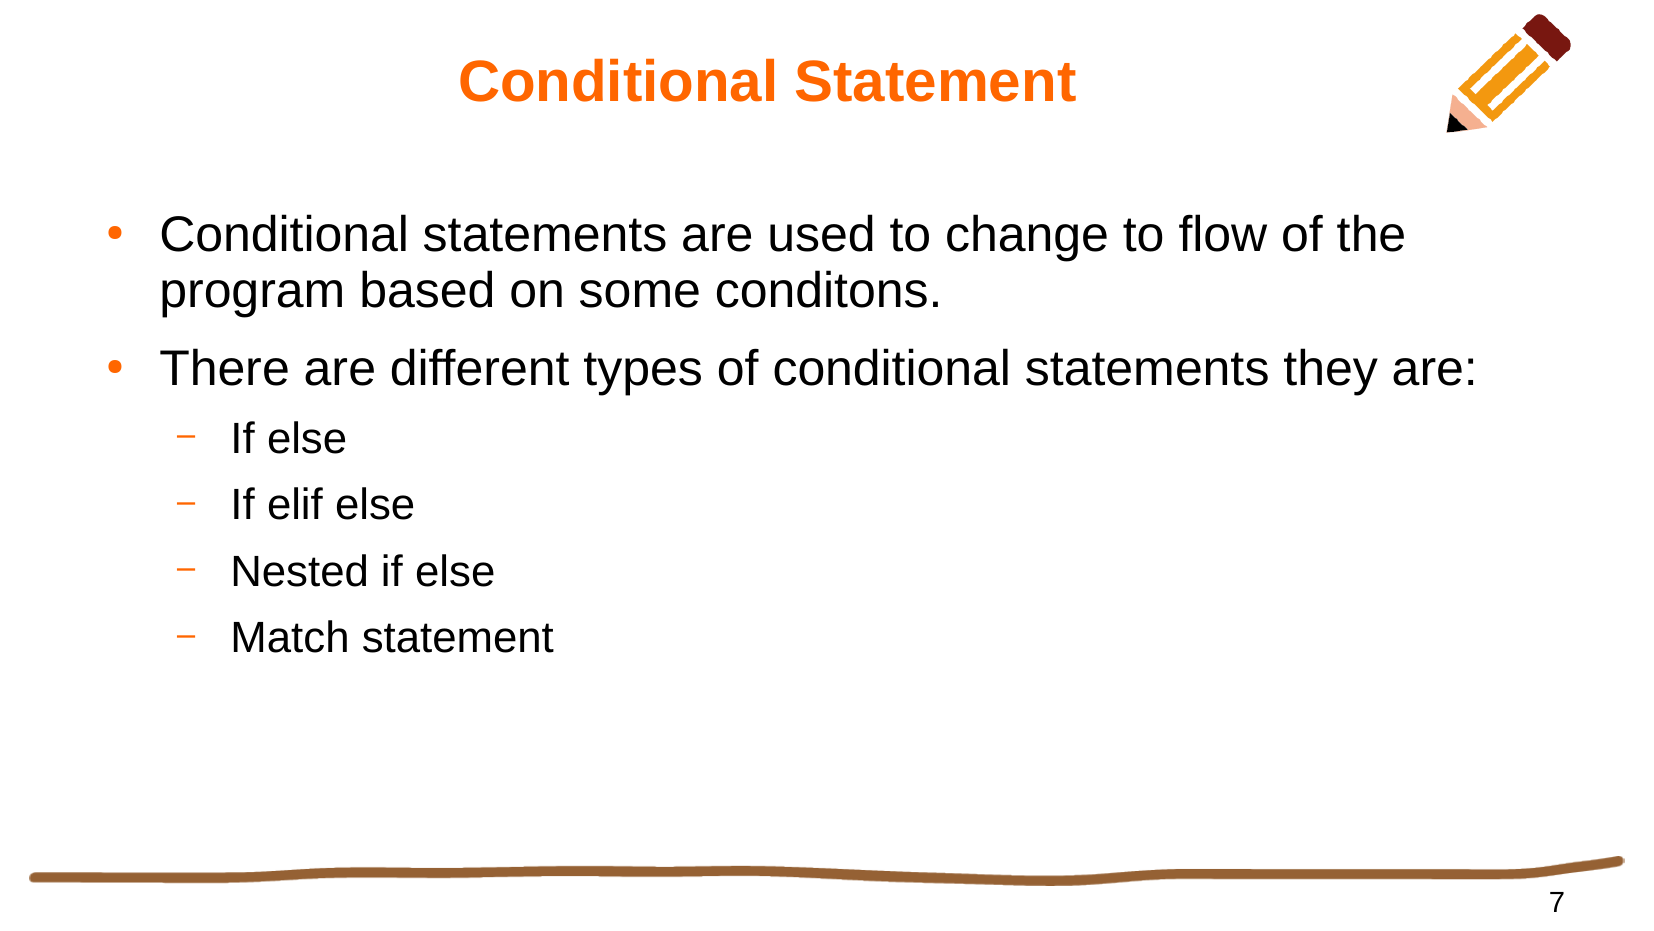

# Conditional Statement
Conditional statements are used to change to flow of the program based on some conditons.
There are different types of conditional statements they are:
If else
If elif else
Nested if else
Match statement
7